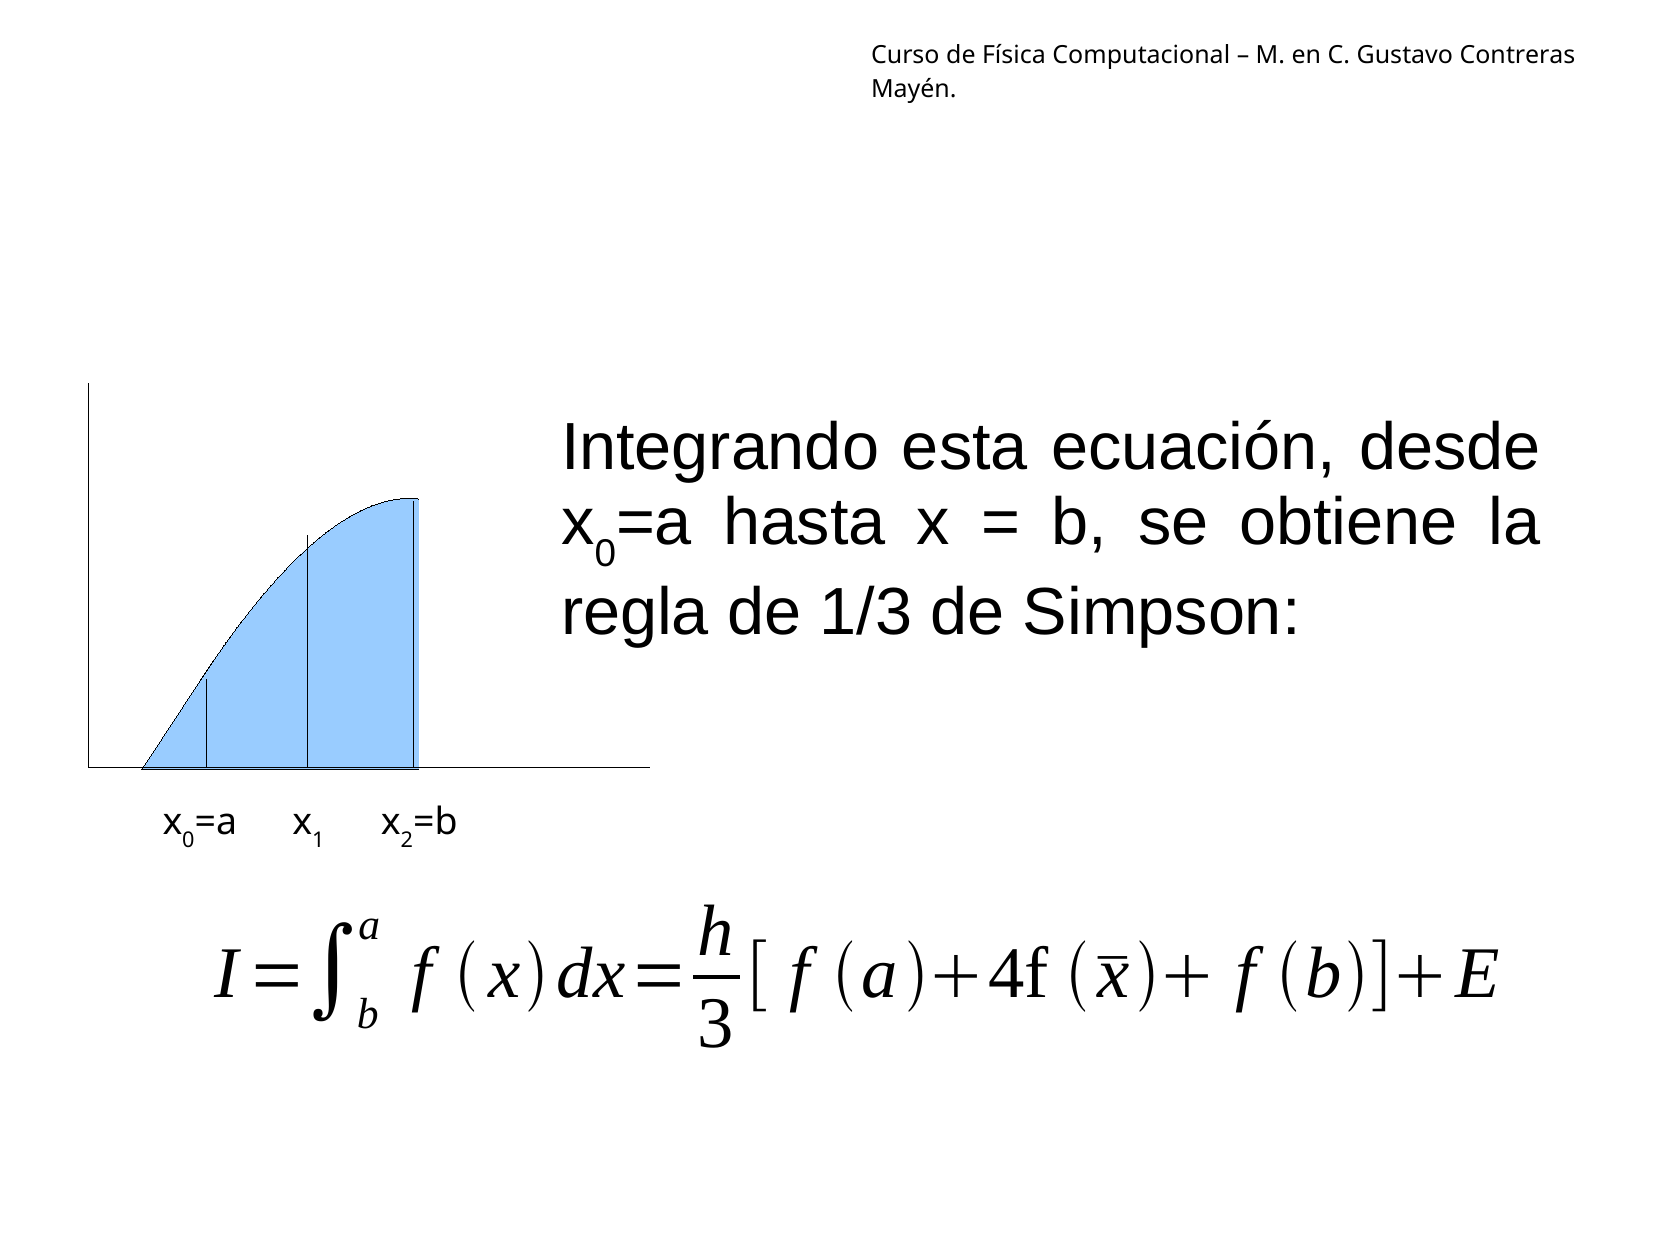

#
Integrando esta ecuación, desde x0=a hasta x = b, se obtiene la regla de 1/3 de Simpson:
x0=a
x1
x2=b